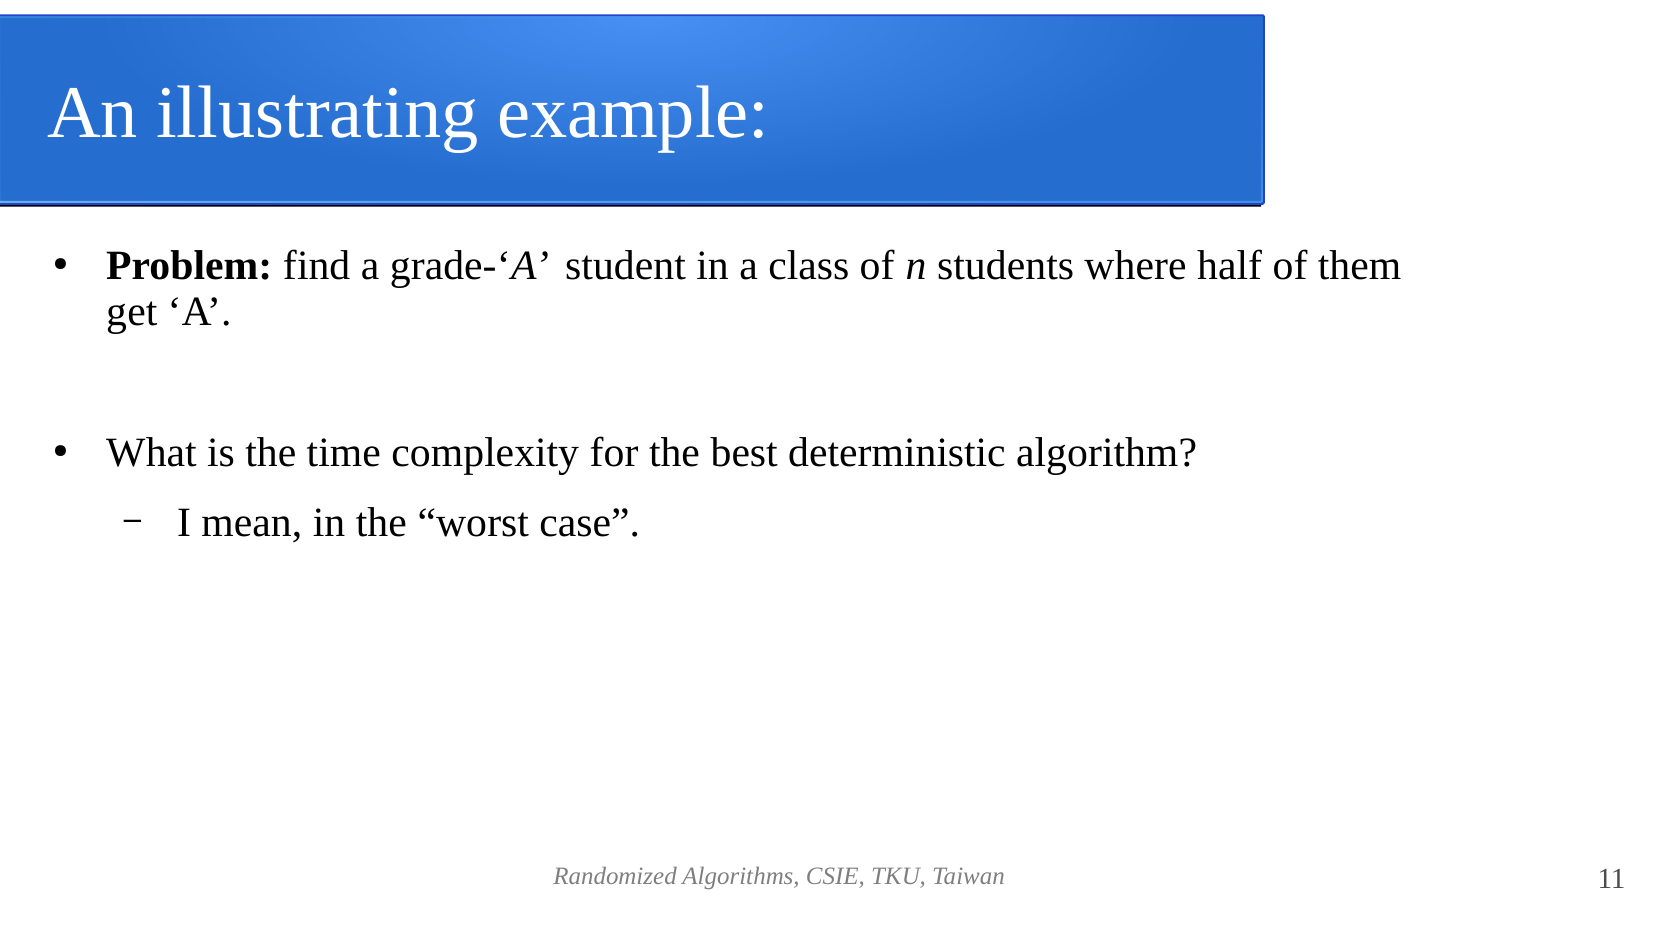

# An illustrating example:
Problem: find a grade-‘A’ student in a class of n students where half of them 	 get ‘A’.
What is the time complexity for the best deterministic algorithm?
I mean, in the “worst case”.
Randomized Algorithms, CSIE, TKU, Taiwan
11